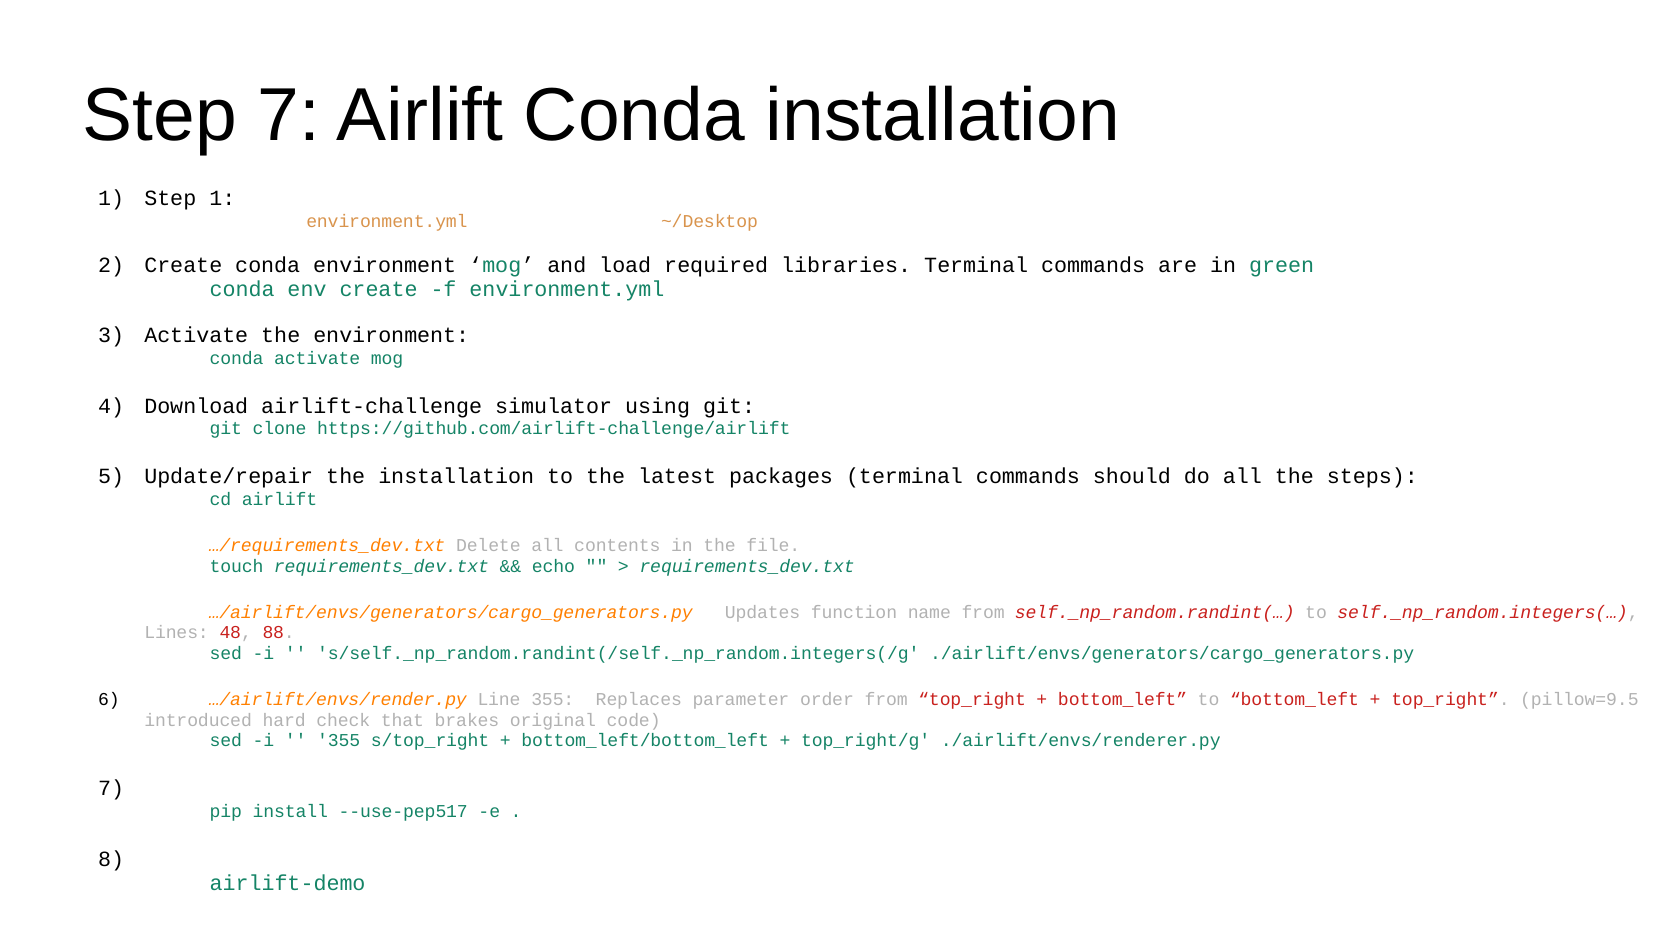

# Step 7: Airlift Conda installation
Step 1:
		Copy the environment.yml file to desktop (~/Desktop)
Create conda environment ‘mog’ and load required libraries. Terminal commands are in green.
		conda env create -f environment.yml
Activate the environment:
		conda activate mog
Download airlift-challenge simulator using git:
		git clone https://github.com/airlift-challenge/airlift
Update/repair the installation to the latest packages (terminal commands should do all the steps):
		cd airlift
File: …/requirements_dev.txt Delete all contents in the file.
		touch requirements_dev.txt && echo "" > requirements_dev.txt
File: …/airlift/envs/generators/cargo_generators.py: Updates function name from self._np_random.randint(…) to self._np_random.integers(…), Lines: 48, 88.
		sed -i '' 's/self._np_random.randint(/self._np_random.integers(/g' ./airlift/envs/generators/cargo_generators.py
File: …/airlift/envs/render.py:Line 355: Replaces parameter order from “top_right + bottom_left” to “bottom_left + top_right”. (pillow=9.5 introduced hard check that brakes original code)
		sed -i '' '355 s/top_right + bottom_left/bottom_left + top_right/g' ./airlift/envs/renderer.py
Build the airlift package
		pip install --use-pep517 -e .
Test installation airlift
		airlift-demo